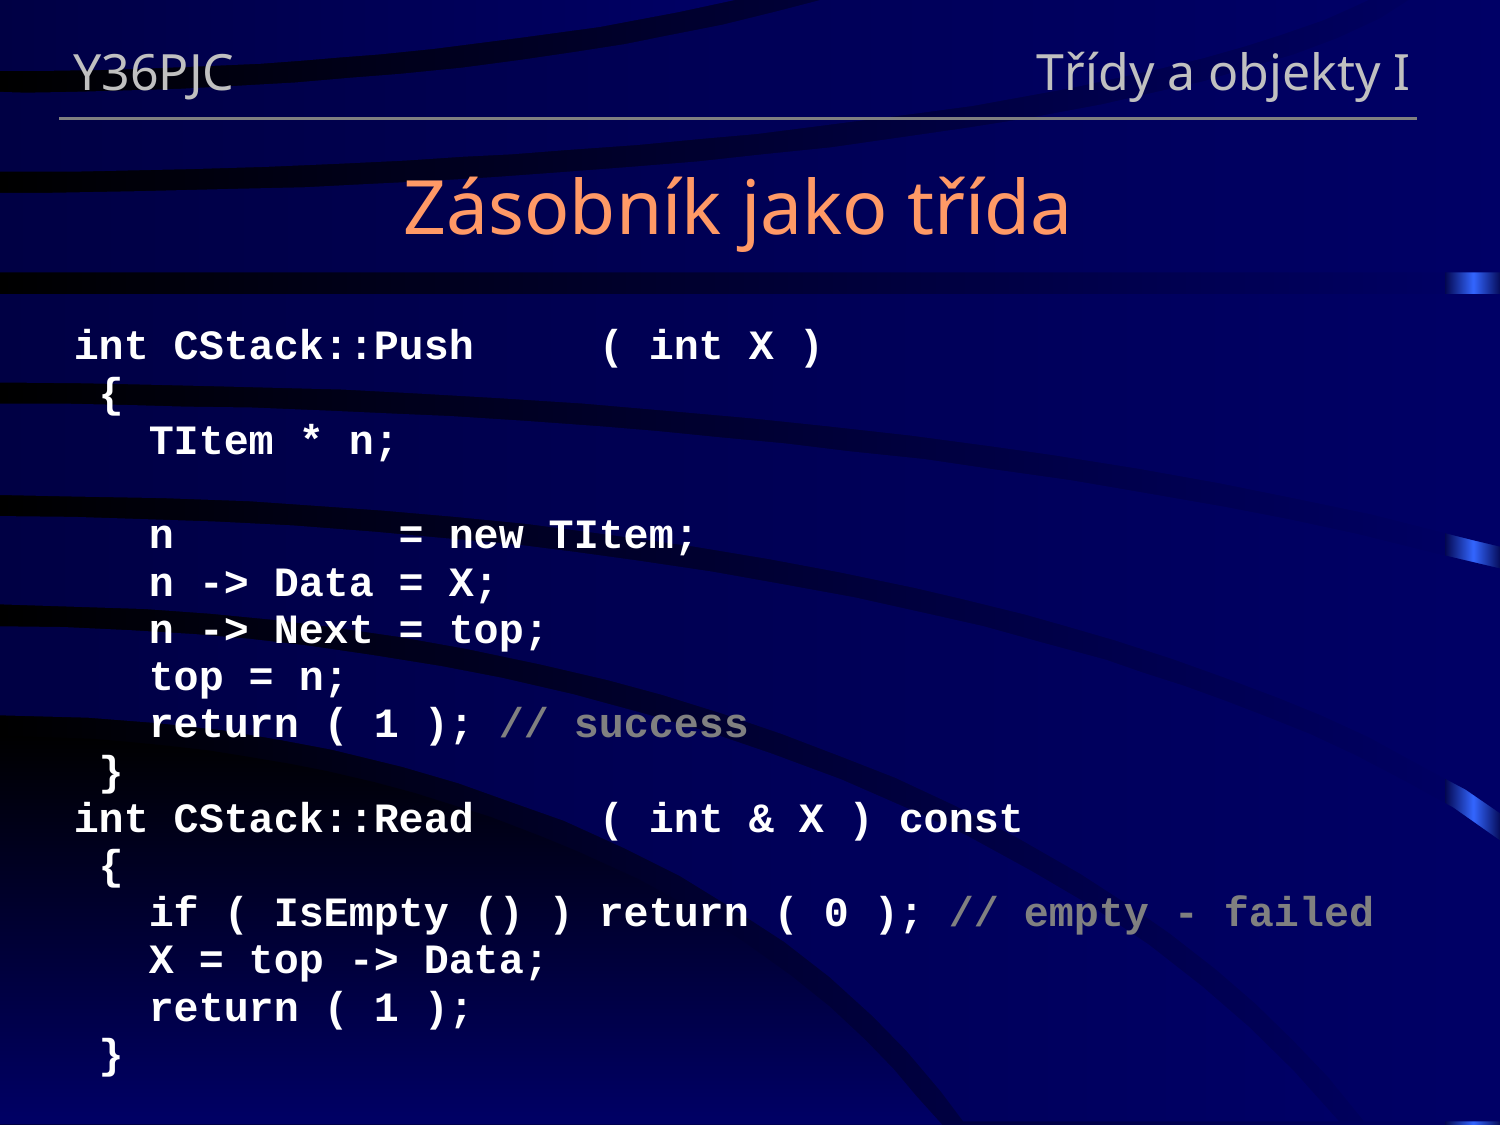

Y36PJC
Třídy a objekty I
Zásobník jako třída
int CStack::Push ( int X )
 {
 TItem * n;
 n = new TItem;
 n -> Data = X;
 n -> Next = top;
 top = n;
 return ( 1 ); // success
 }
int CStack::Read ( int & X ) const
 {
 if ( IsEmpty () ) return ( 0 ); // empty - failed
 X = top -> Data;
 return ( 1 );
 }